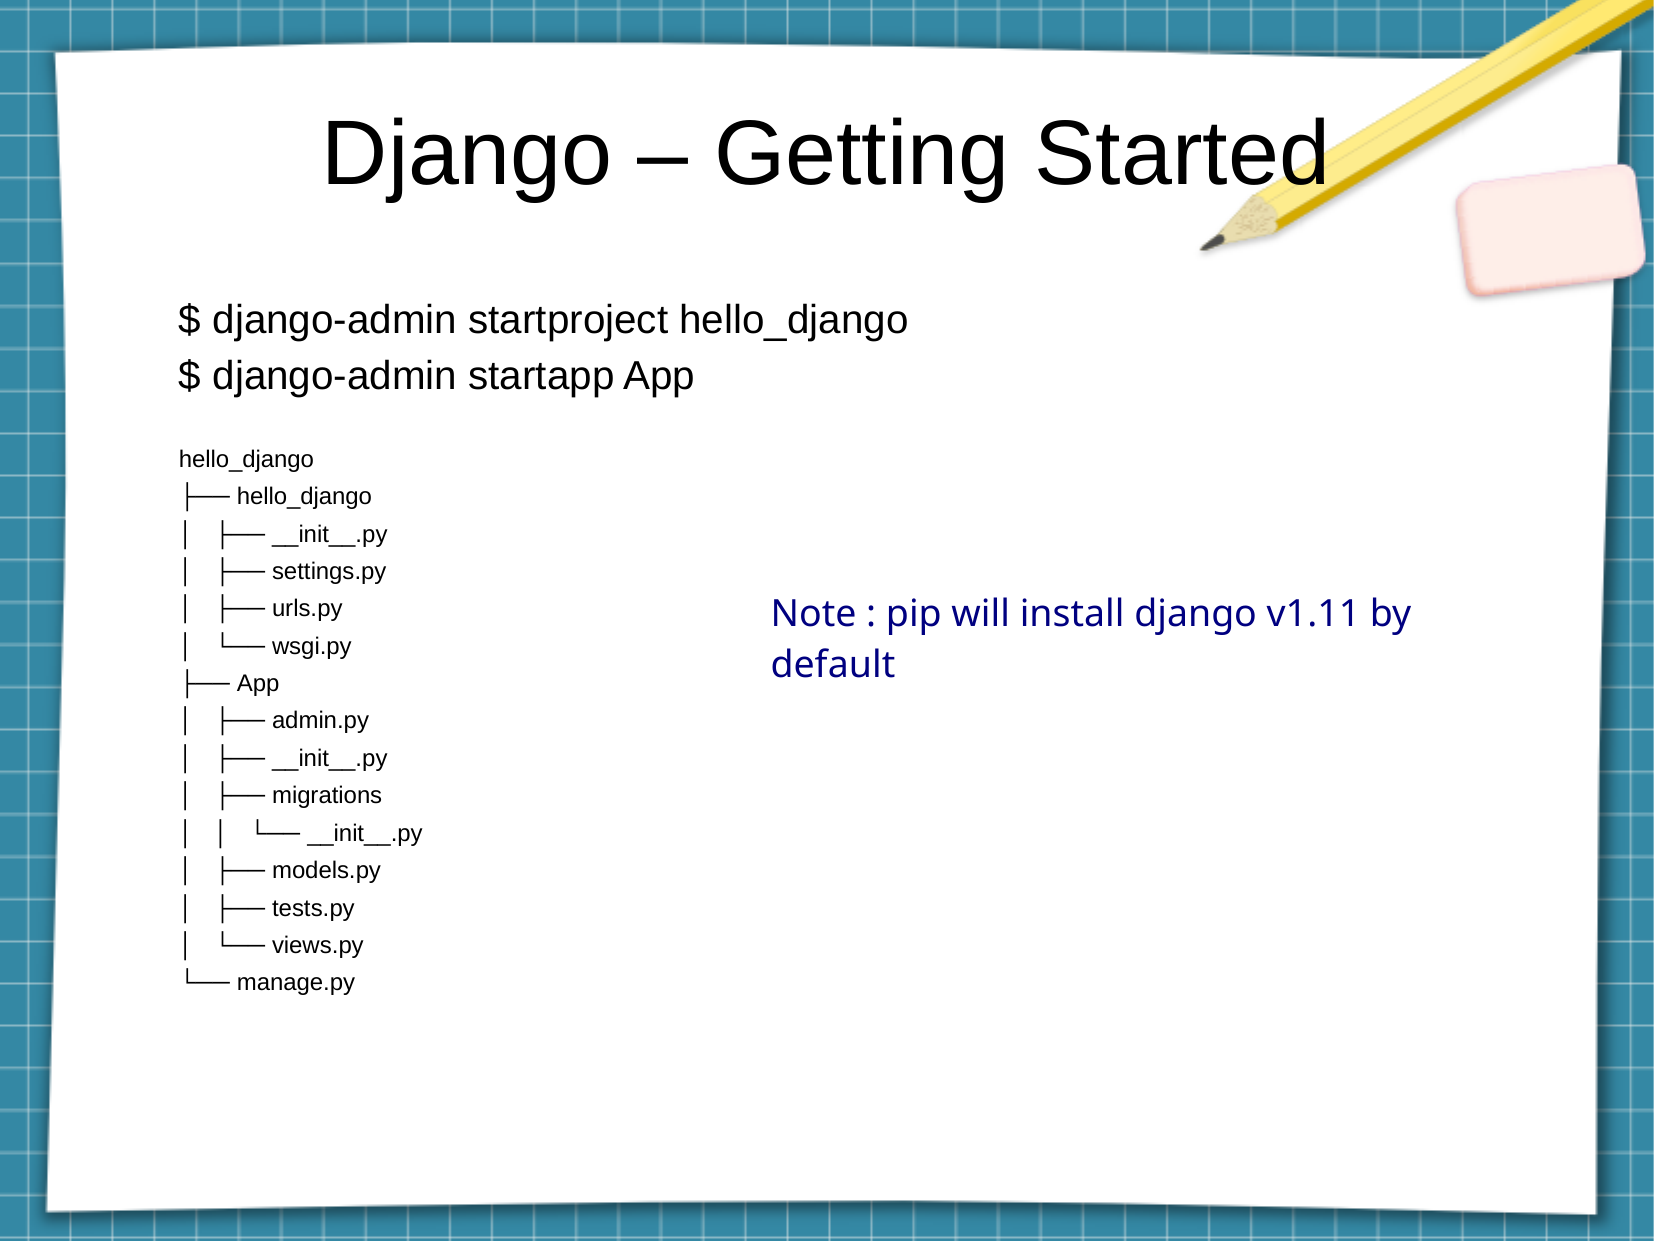

# Django – Getting Started
$ django-admin startproject hello_django
$ django-admin startapp App
hello_django
├── hello_django
│ ├── __init__.py
│ ├── settings.py
│ ├── urls.py
│ └── wsgi.py
├── App
│ ├── admin.py
│ ├── __init__.py
│ ├── migrations
│ │ └── __init__.py
│ ├── models.py
│ ├── tests.py
│ └── views.py
└── manage.py
Note : pip will install django v1.11 by default